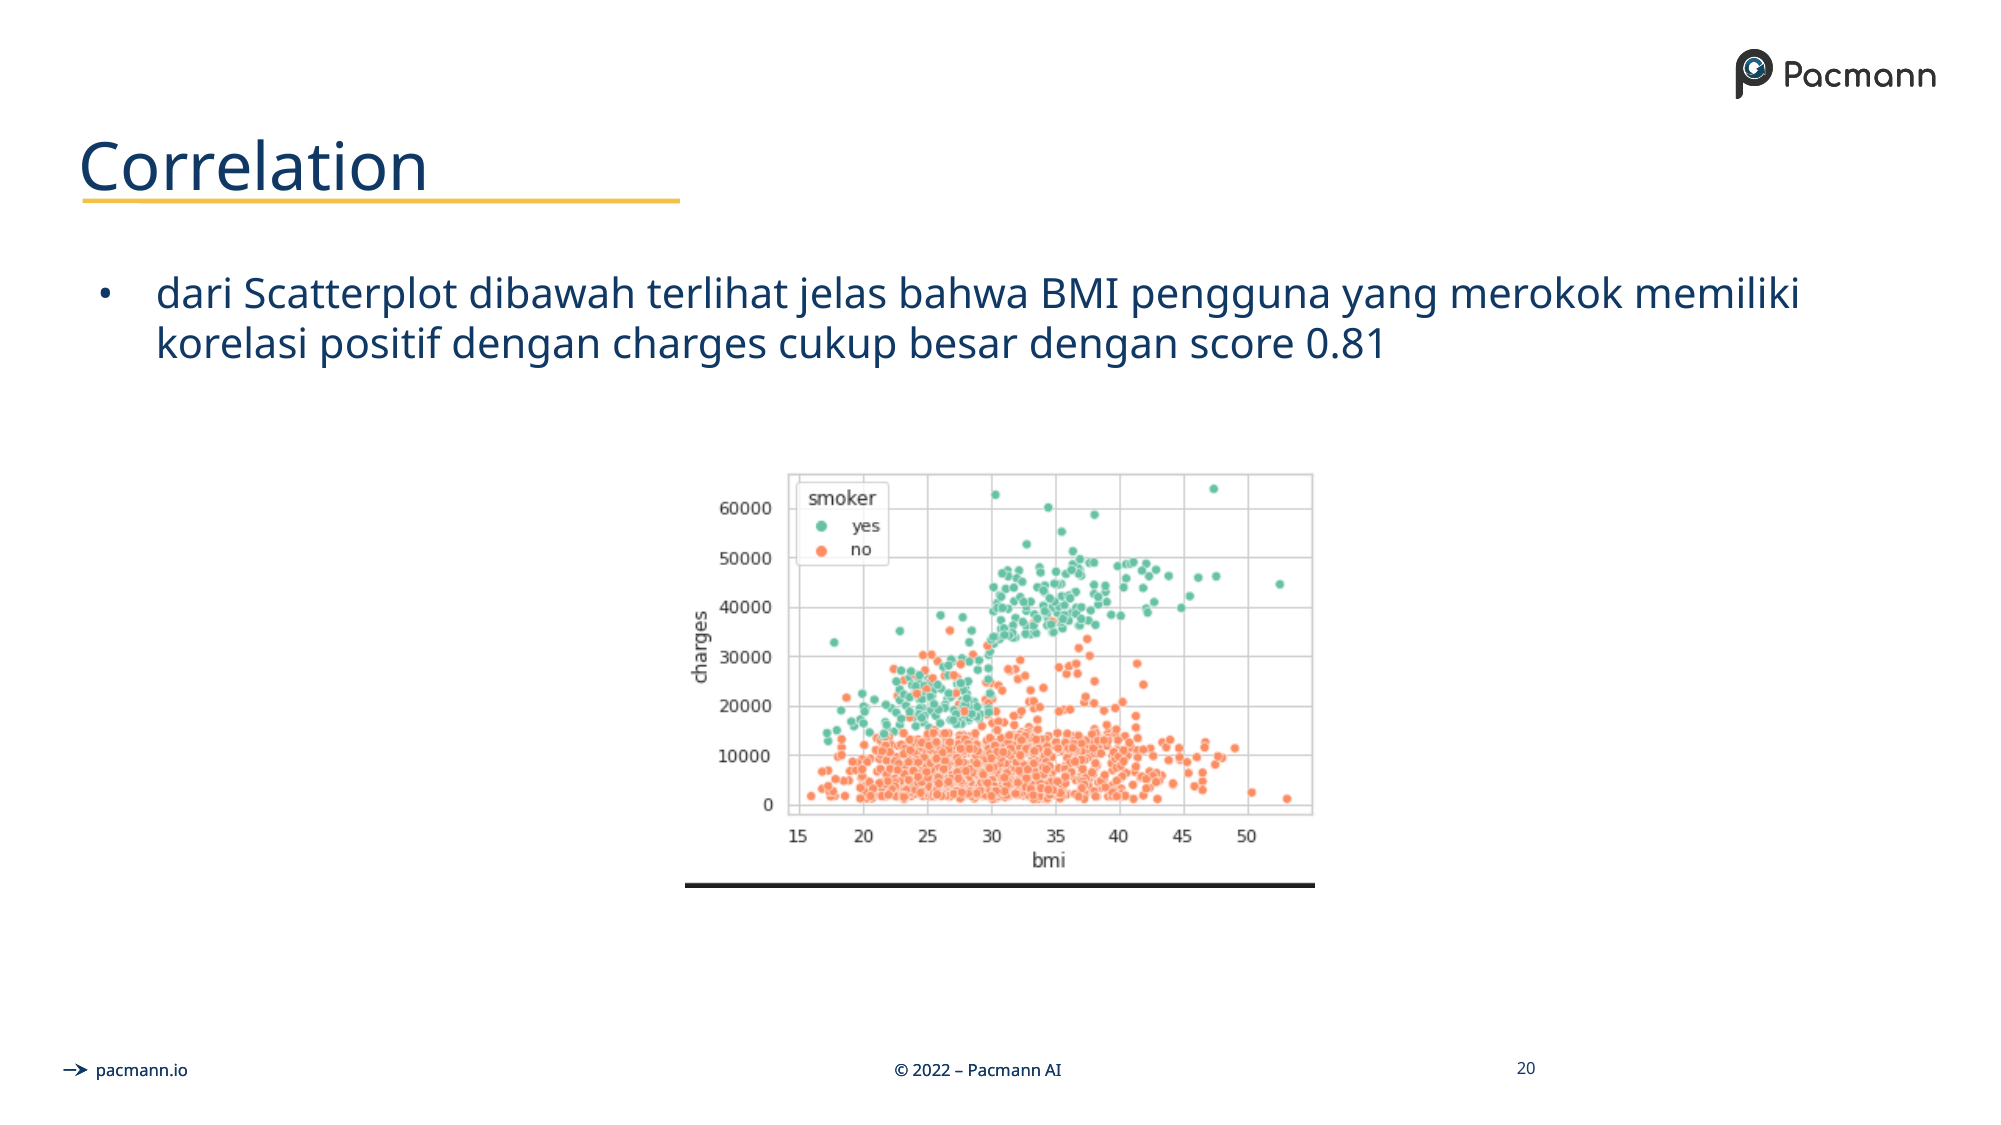

# Correlation
dari Scatterplot dibawah terlihat jelas bahwa BMI pengguna yang merokok memiliki korelasi positif dengan charges cukup besar dengan score 0.81